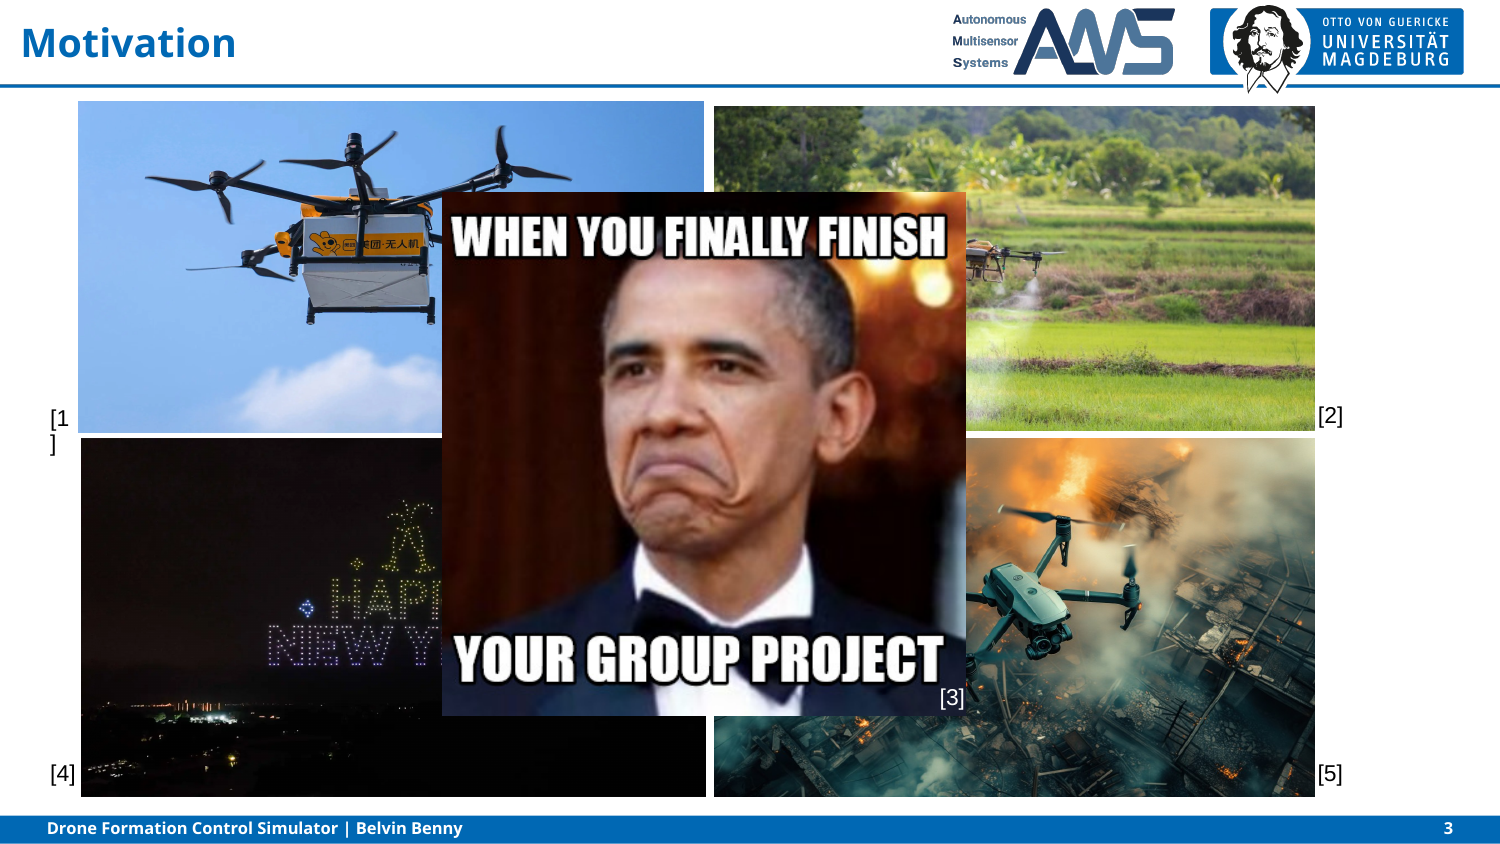

# Motivation
[2]
[1]
[3]
[5]
[4]
Drone Formation Control Simulator | Belvin Benny
3